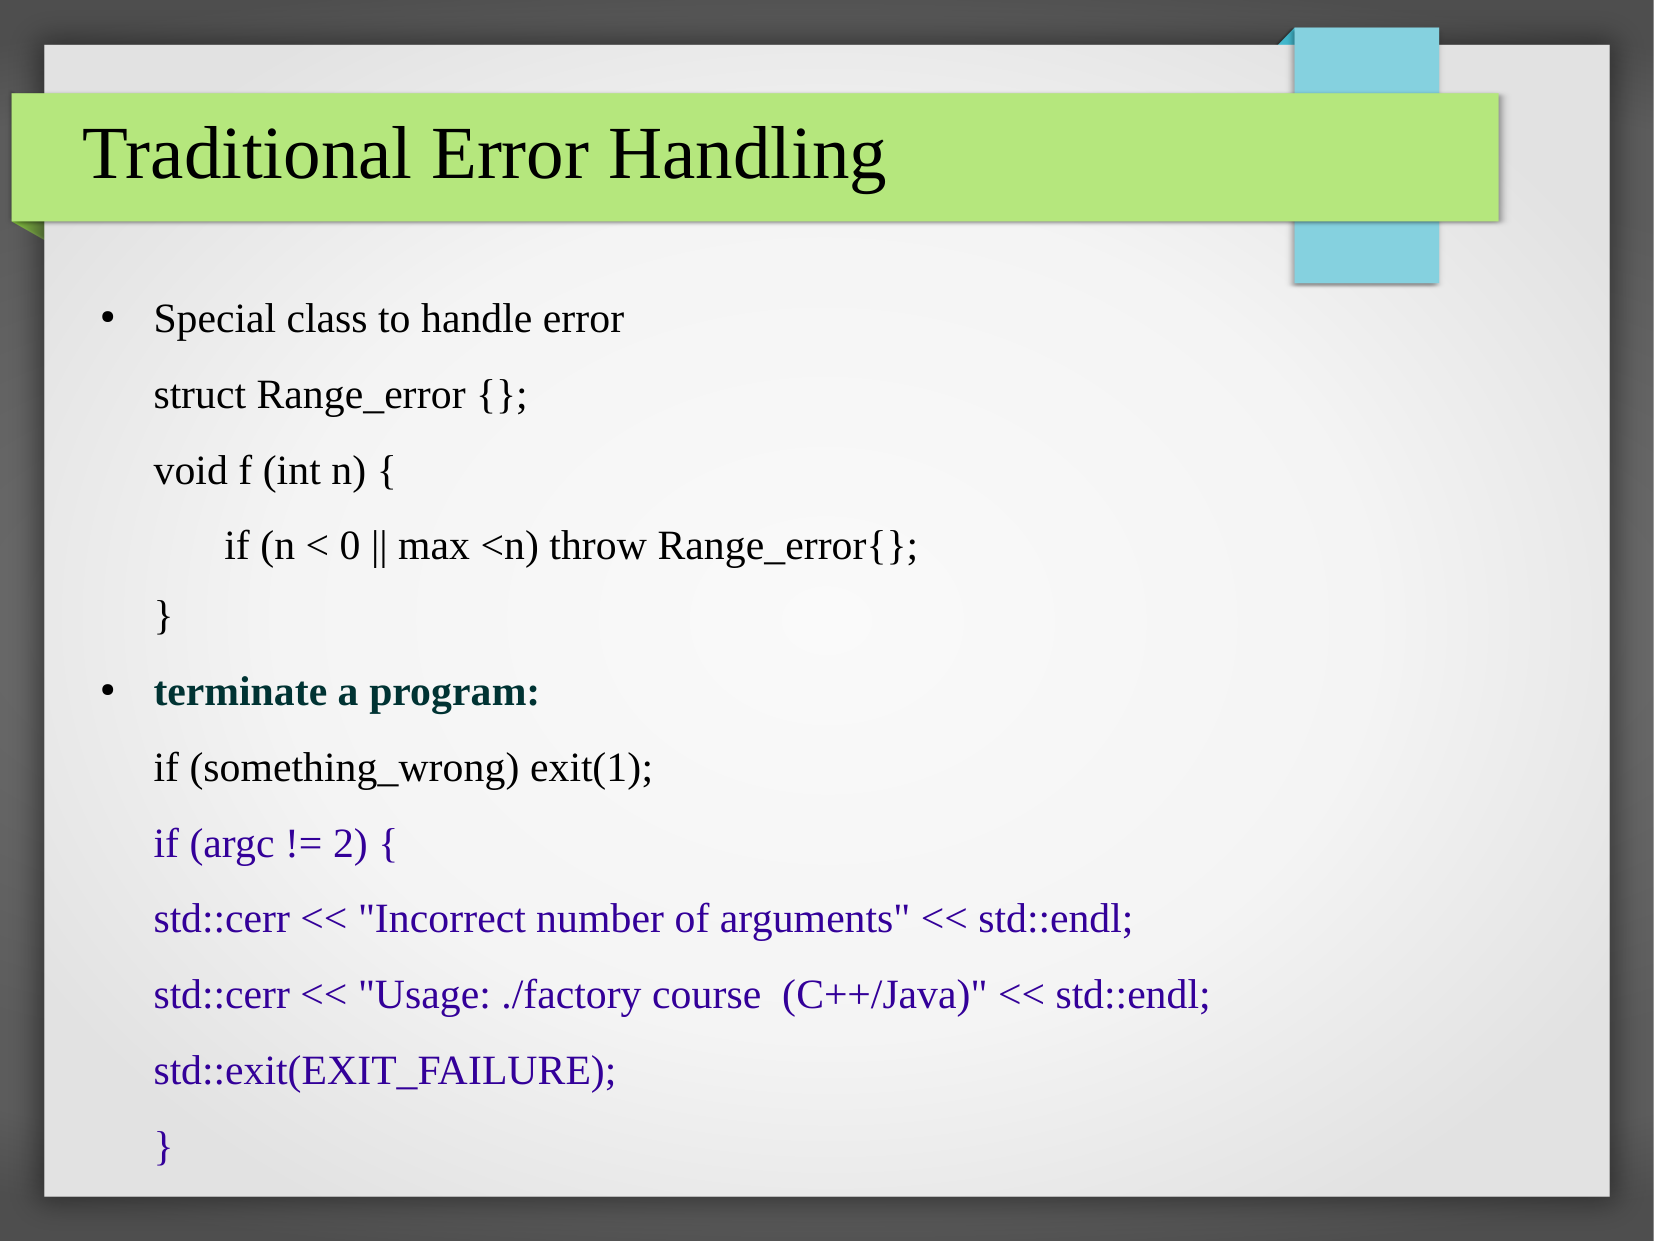

# Traditional Error Handling
Special class to handle error
struct Range_error {};
void f (int n) {
if (n < 0 || max <n) throw Range_error{};
}
terminate a program:
if (something_wrong) exit(1);
if (argc != 2) {
std::cerr << "Incorrect number of arguments" << std::endl;
std::cerr << "Usage: ./factory course (C++/Java)" << std::endl;
std::exit(EXIT_FAILURE);
}